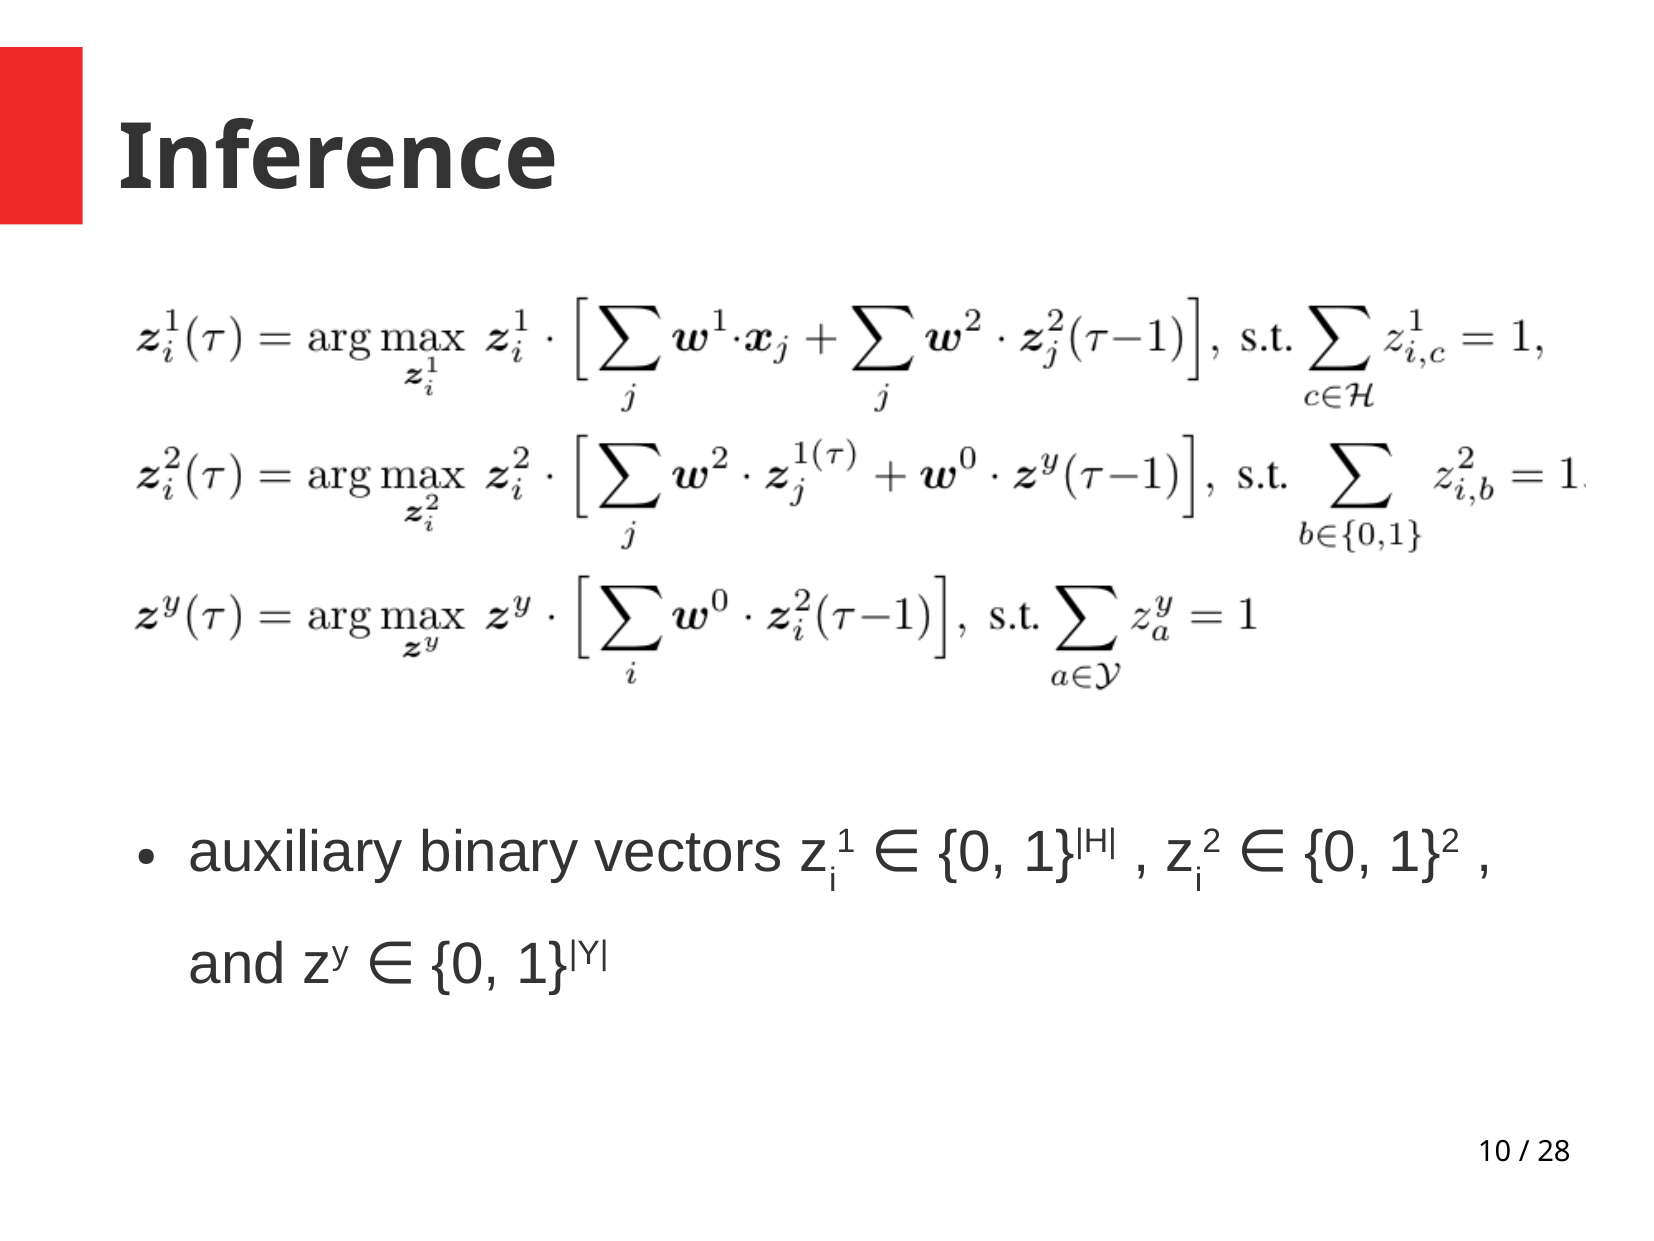

# Inference
auxiliary binary vectors zi1 ∈ {0, 1}|H| , zi2 ∈ {0, 1}2 , and zy ∈ {0, 1}|Y|
10